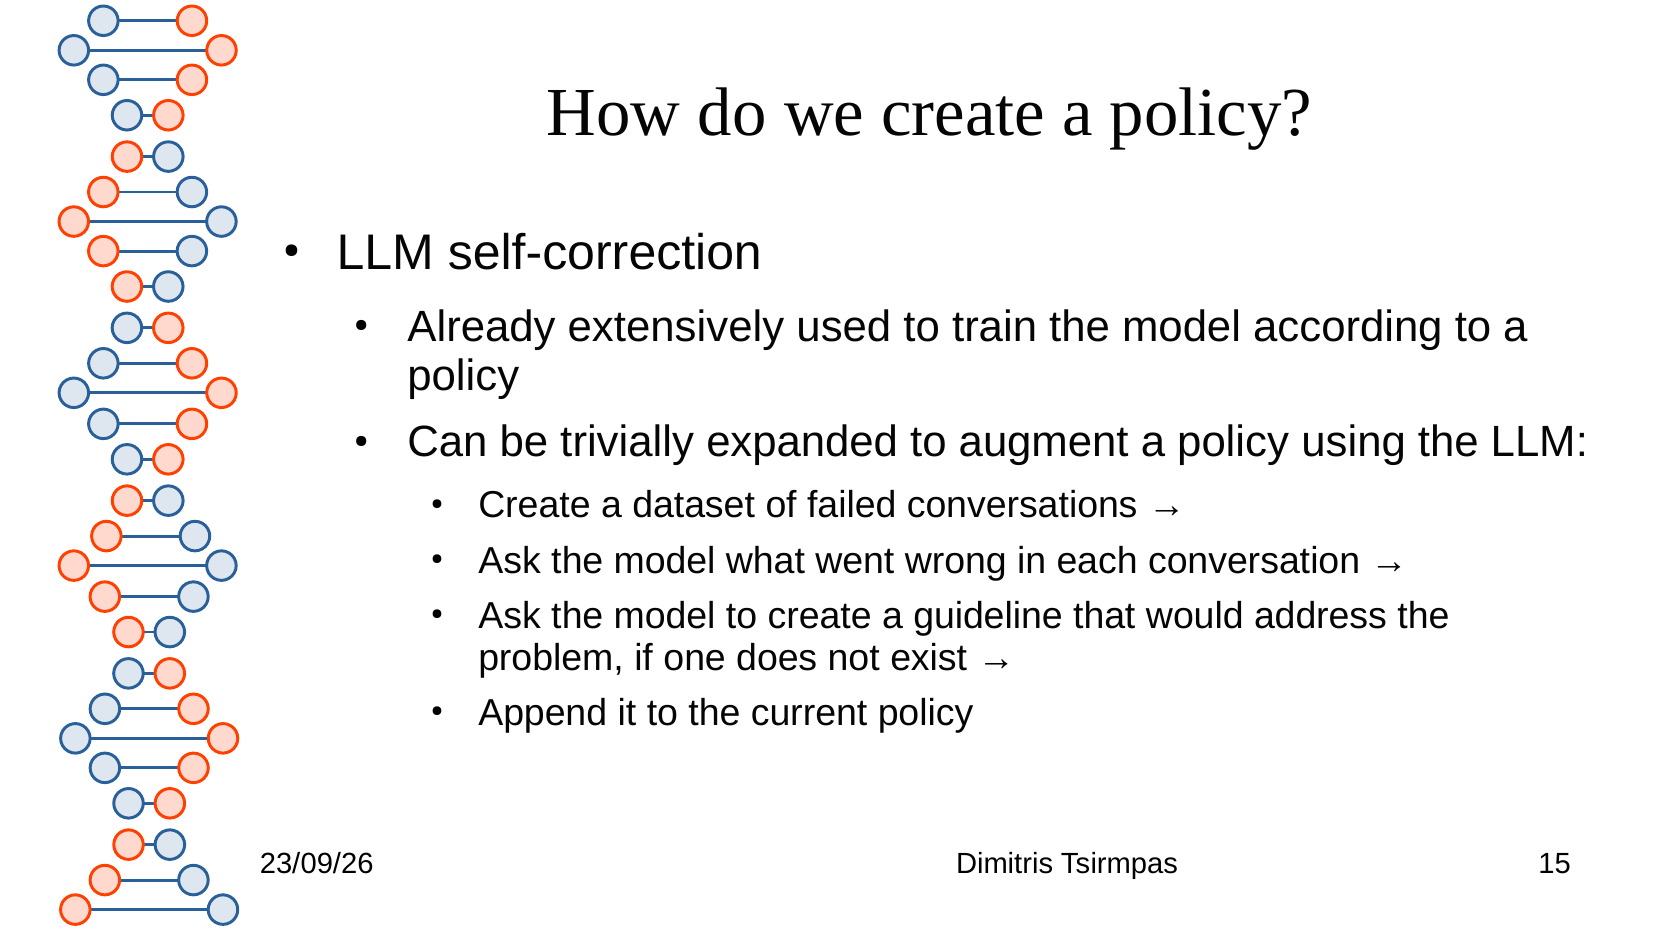

# How do we create a policy?
LLM self-correction
Already extensively used to train the model according to a policy
Can be trivially expanded to augment a policy using the LLM:
Create a dataset of failed conversations →
Ask the model what went wrong in each conversation →
Ask the model to create a guideline that would address the problem, if one does not exist →
Append it to the current policy
Dimitris Tsirmpas
15